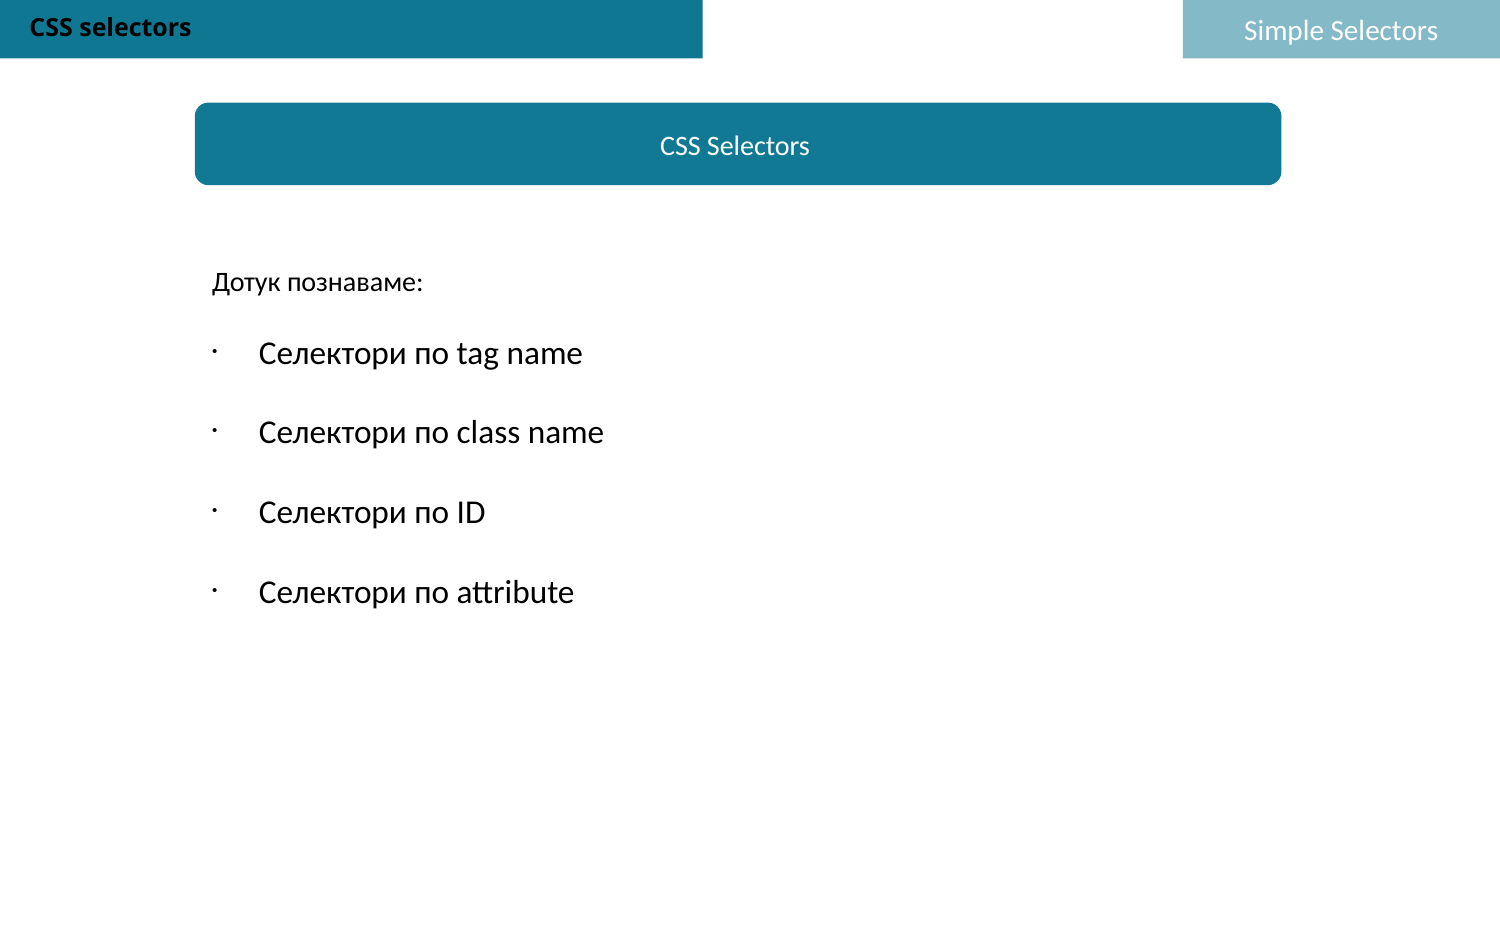

Simple Selectors
CSS selectors
CSS Selectors
Дотук познаваме:
Селектори по tag name
Селектори по class name
Селектори по ID
Селектори по attribute